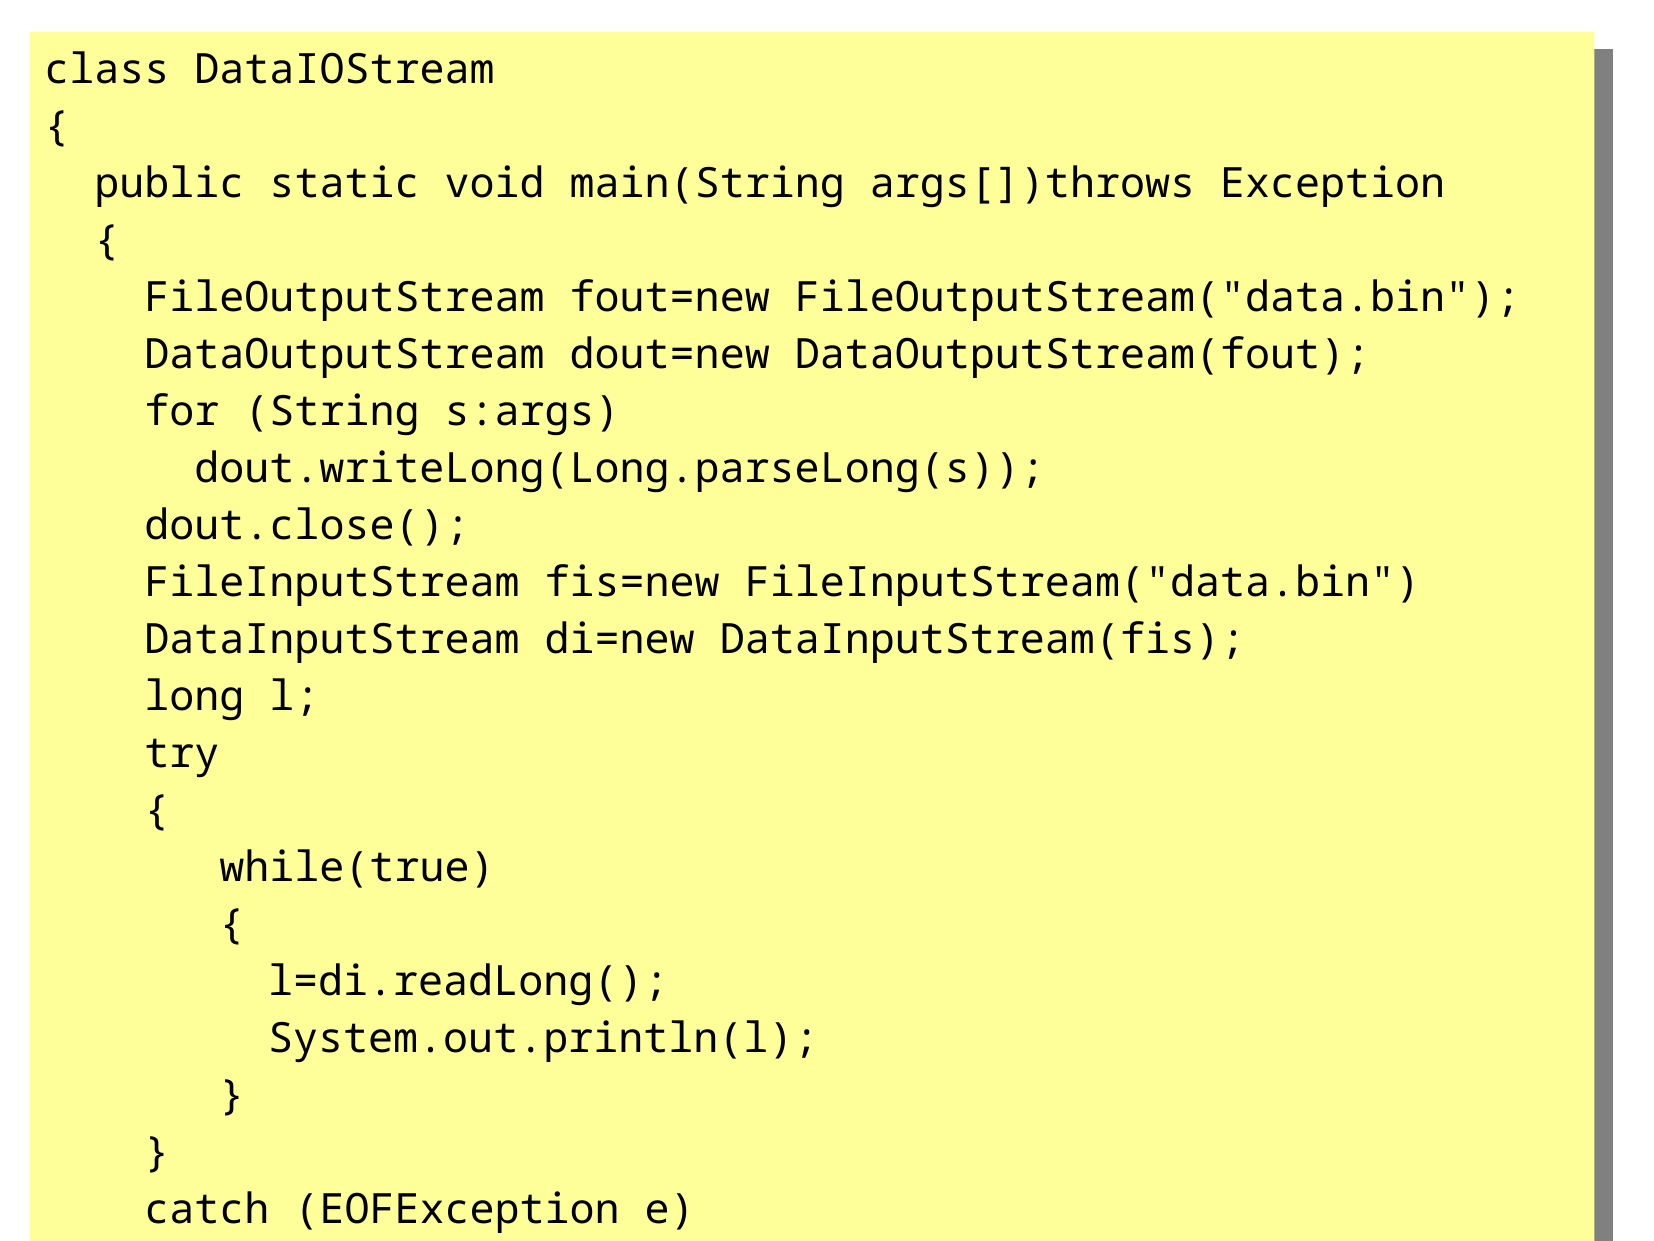

class DataIOStream
{
 public static void main(String args[])throws Exception
 {
 FileOutputStream fout=new FileOutputStream("data.bin");
 DataOutputStream dout=new DataOutputStream(fout);
 for (String s:args)
 dout.writeLong(Long.parseLong(s));
 dout.close();
 FileInputStream fis=new FileInputStream("data.bin")
 DataInputStream di=new DataInputStream(fis);
 long l;
 try
 {
 while(true)
 {
	 l=di.readLong();
	 System.out.println(l);
 }
 }
 catch (EOFException e)
		{System.out.println("EOF reached");}
 }
}
14